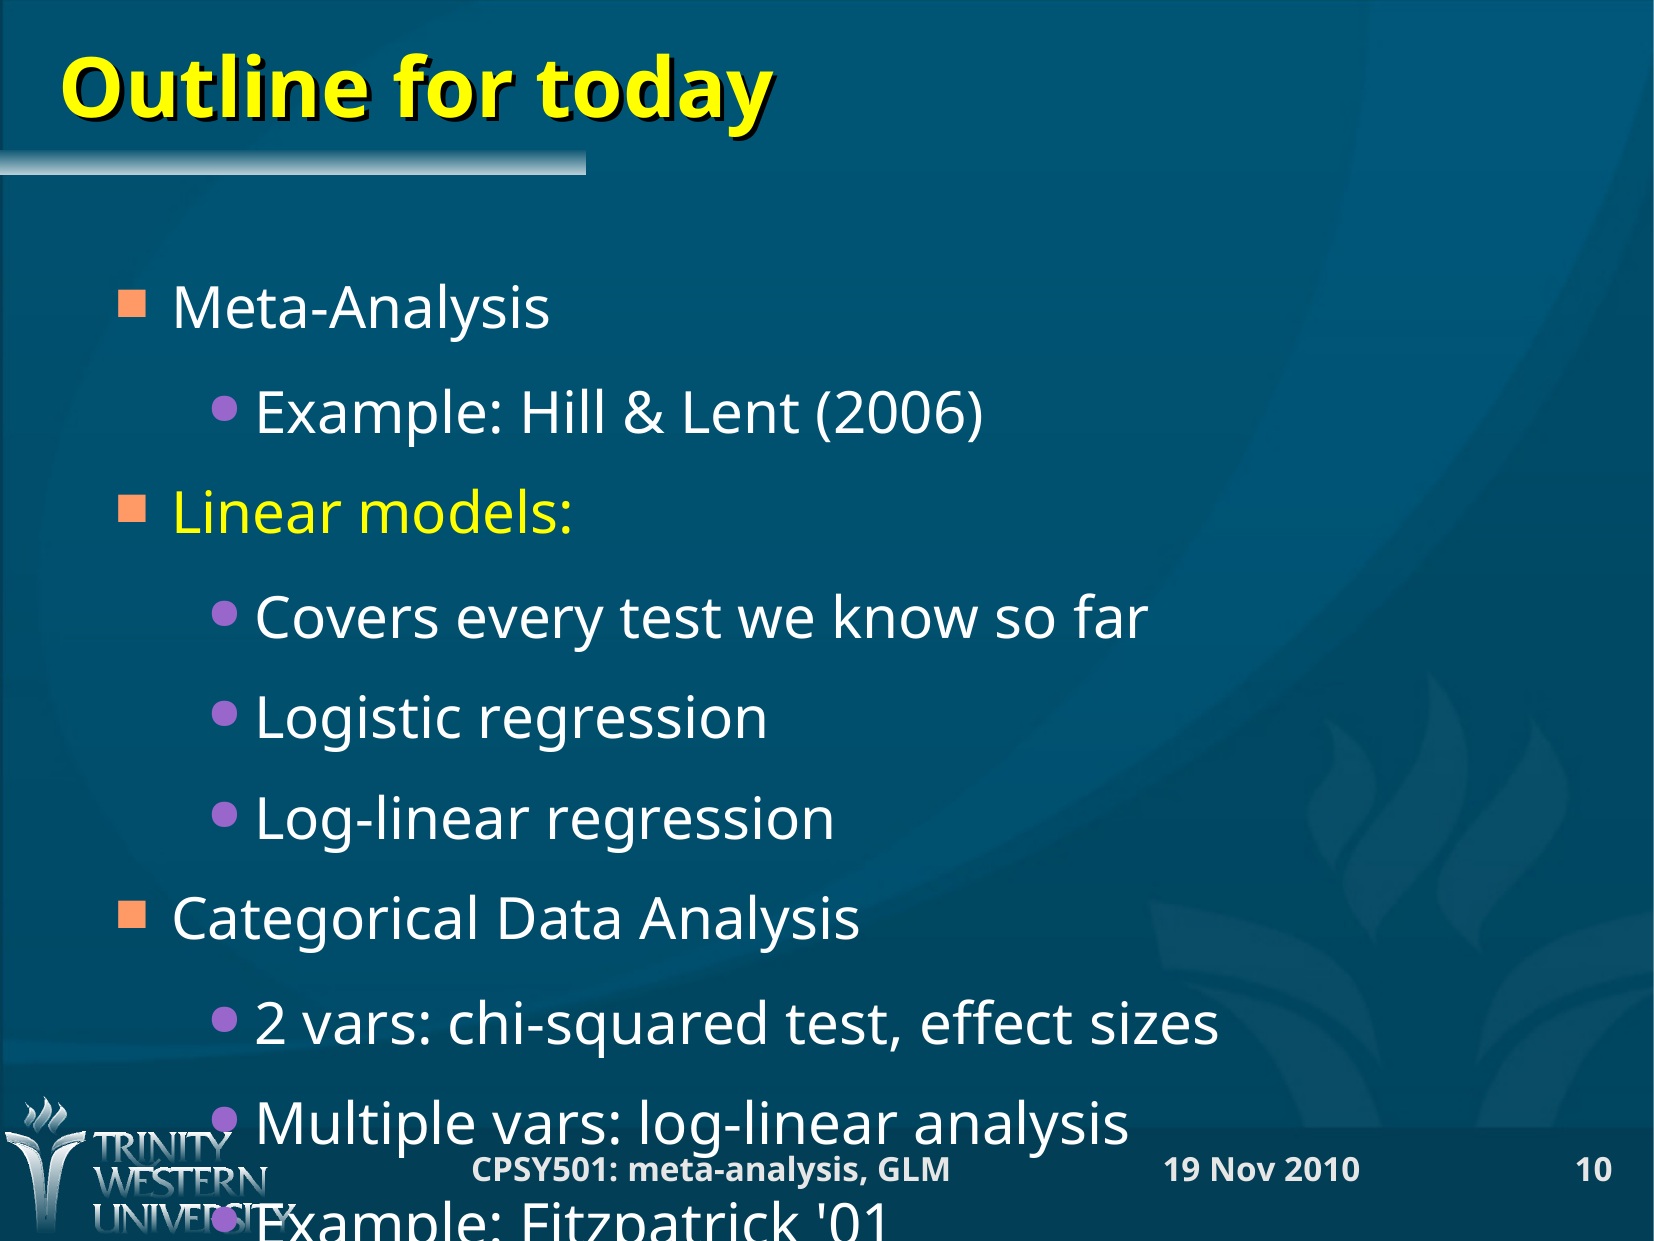

# Outline for today
Meta-Analysis
Example: Hill & Lent (2006)
Linear models:
Covers every test we know so far
Logistic regression
Log-linear regression
Categorical Data Analysis
2 vars: chi-squared test, effect sizes
Multiple vars: log-linear analysis
Example: Fitzpatrick '01
CPSY501: meta-analysis, GLM
19 Nov 2010
10